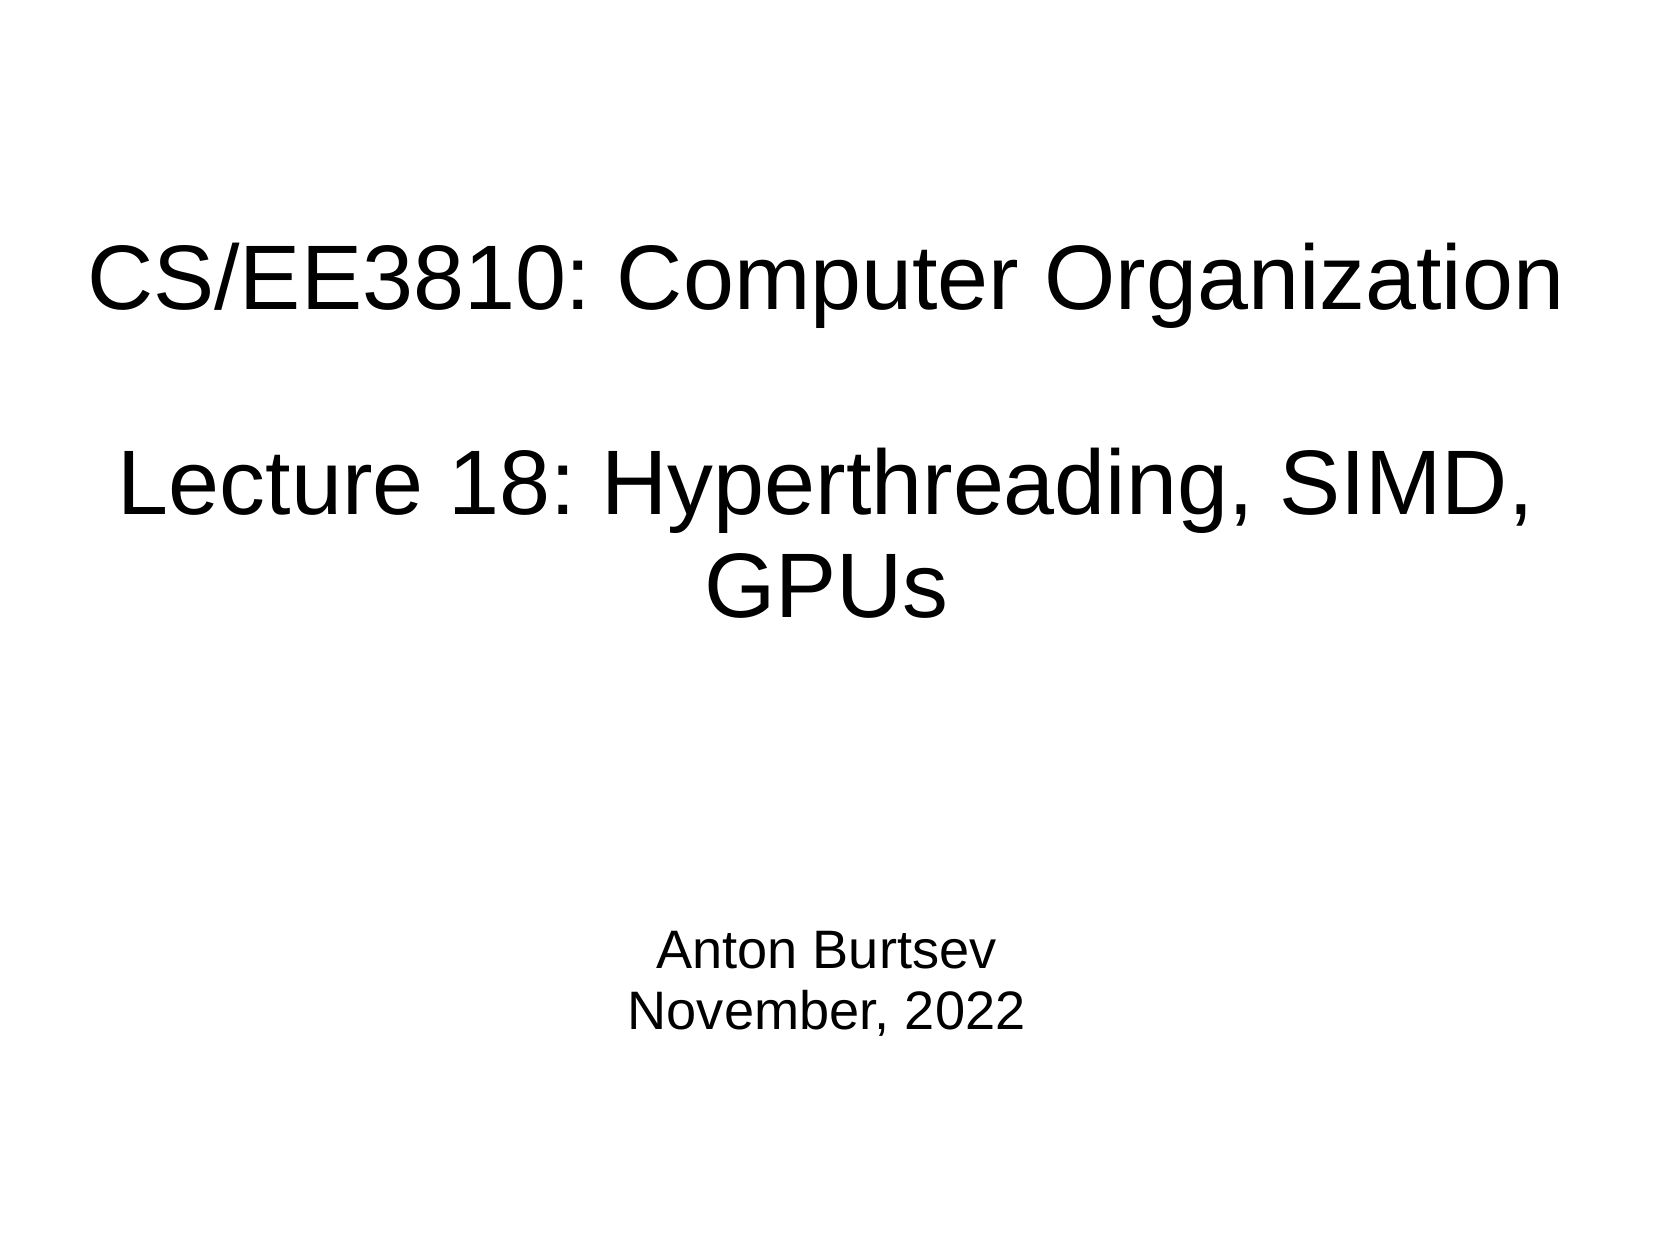

# CS/EE3810: Computer Organization Lecture 18: Hyperthreading, SIMD, GPUs
Anton Burtsev
November, 2022